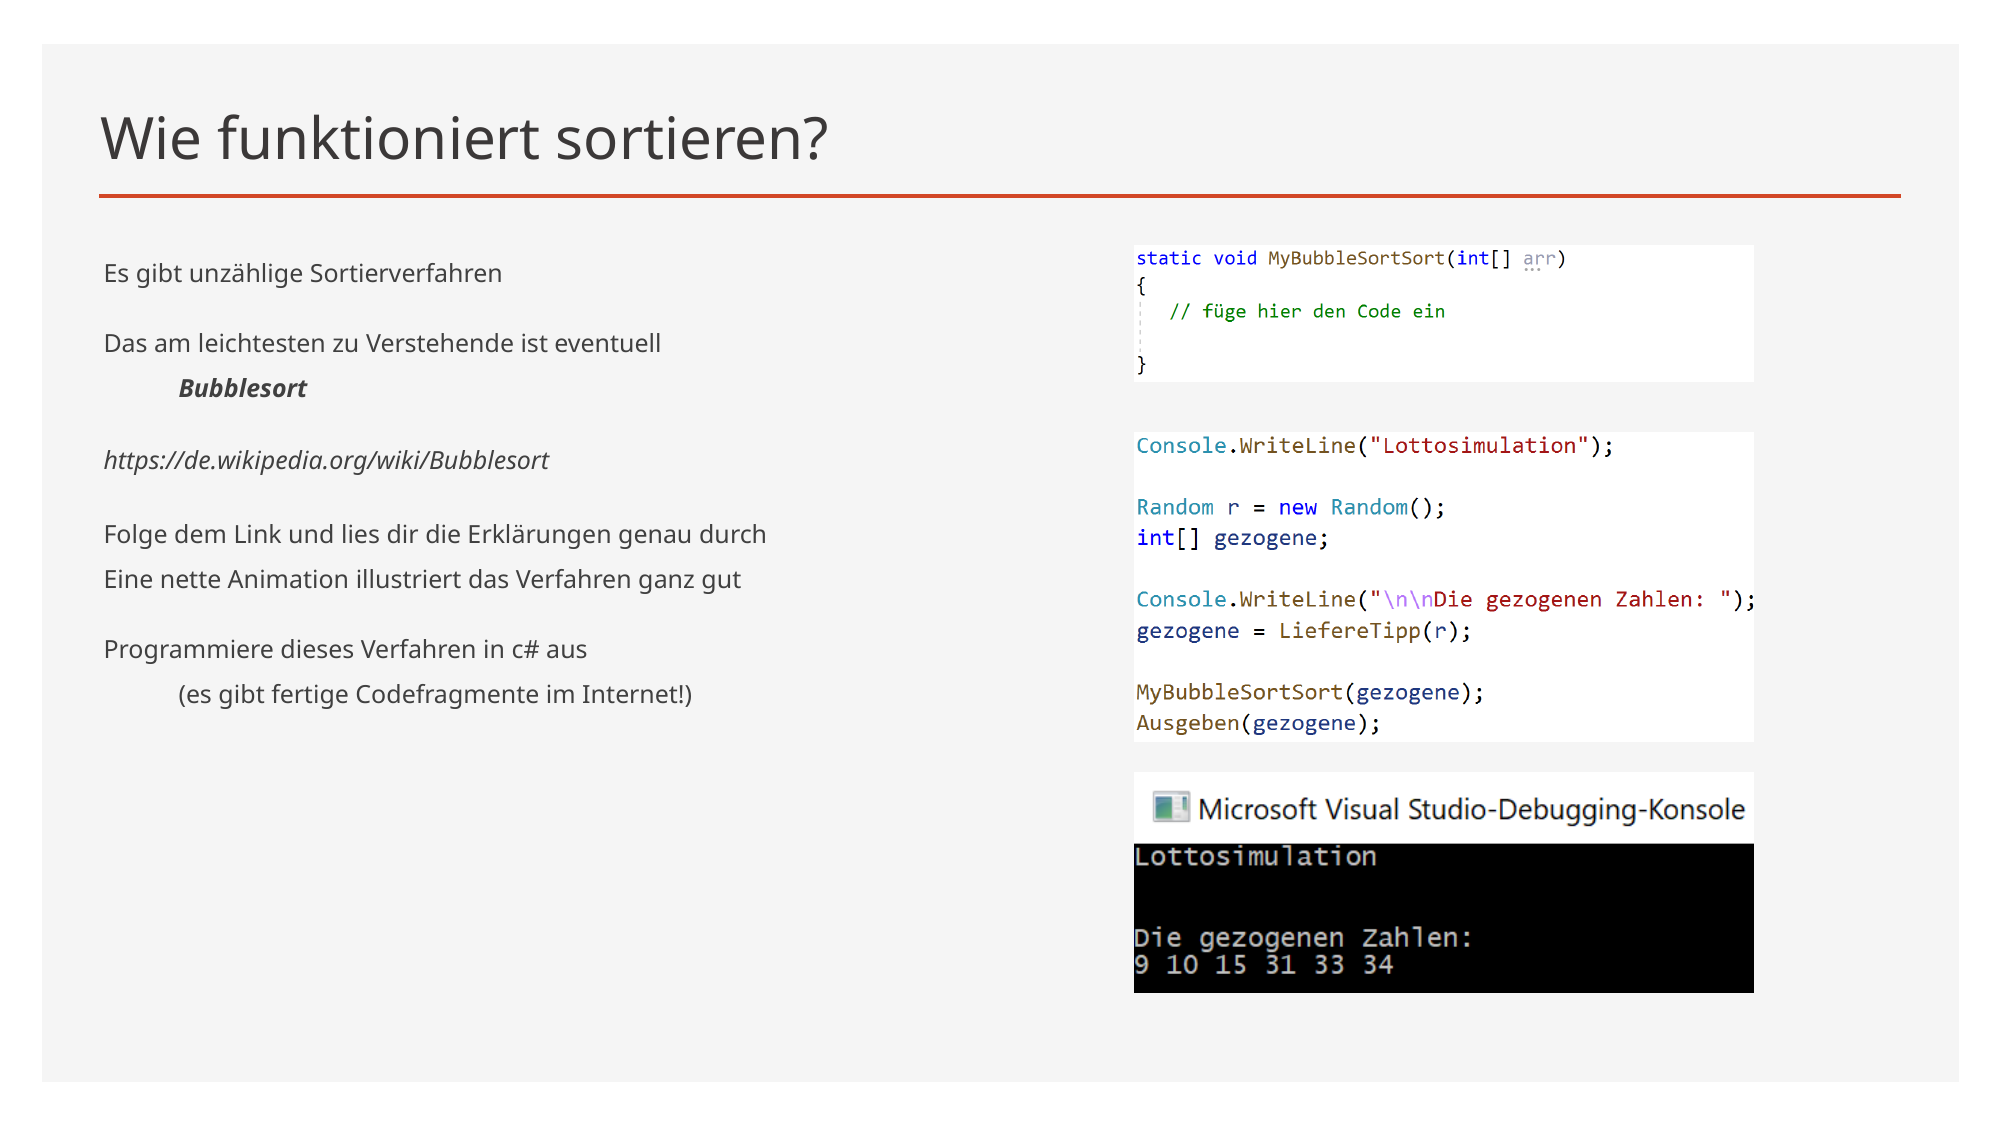

# Wie funktioniert sortieren?
Es gibt unzählige Sortierverfahren
Das am leichtesten zu Verstehende ist eventuell
	Bubblesort
https://de.wikipedia.org/wiki/Bubblesort
Folge dem Link und lies dir die Erklärungen genau durch
Eine nette Animation illustriert das Verfahren ganz gut
Programmiere dieses Verfahren in c# aus
	(es gibt fertige Codefragmente im Internet!)